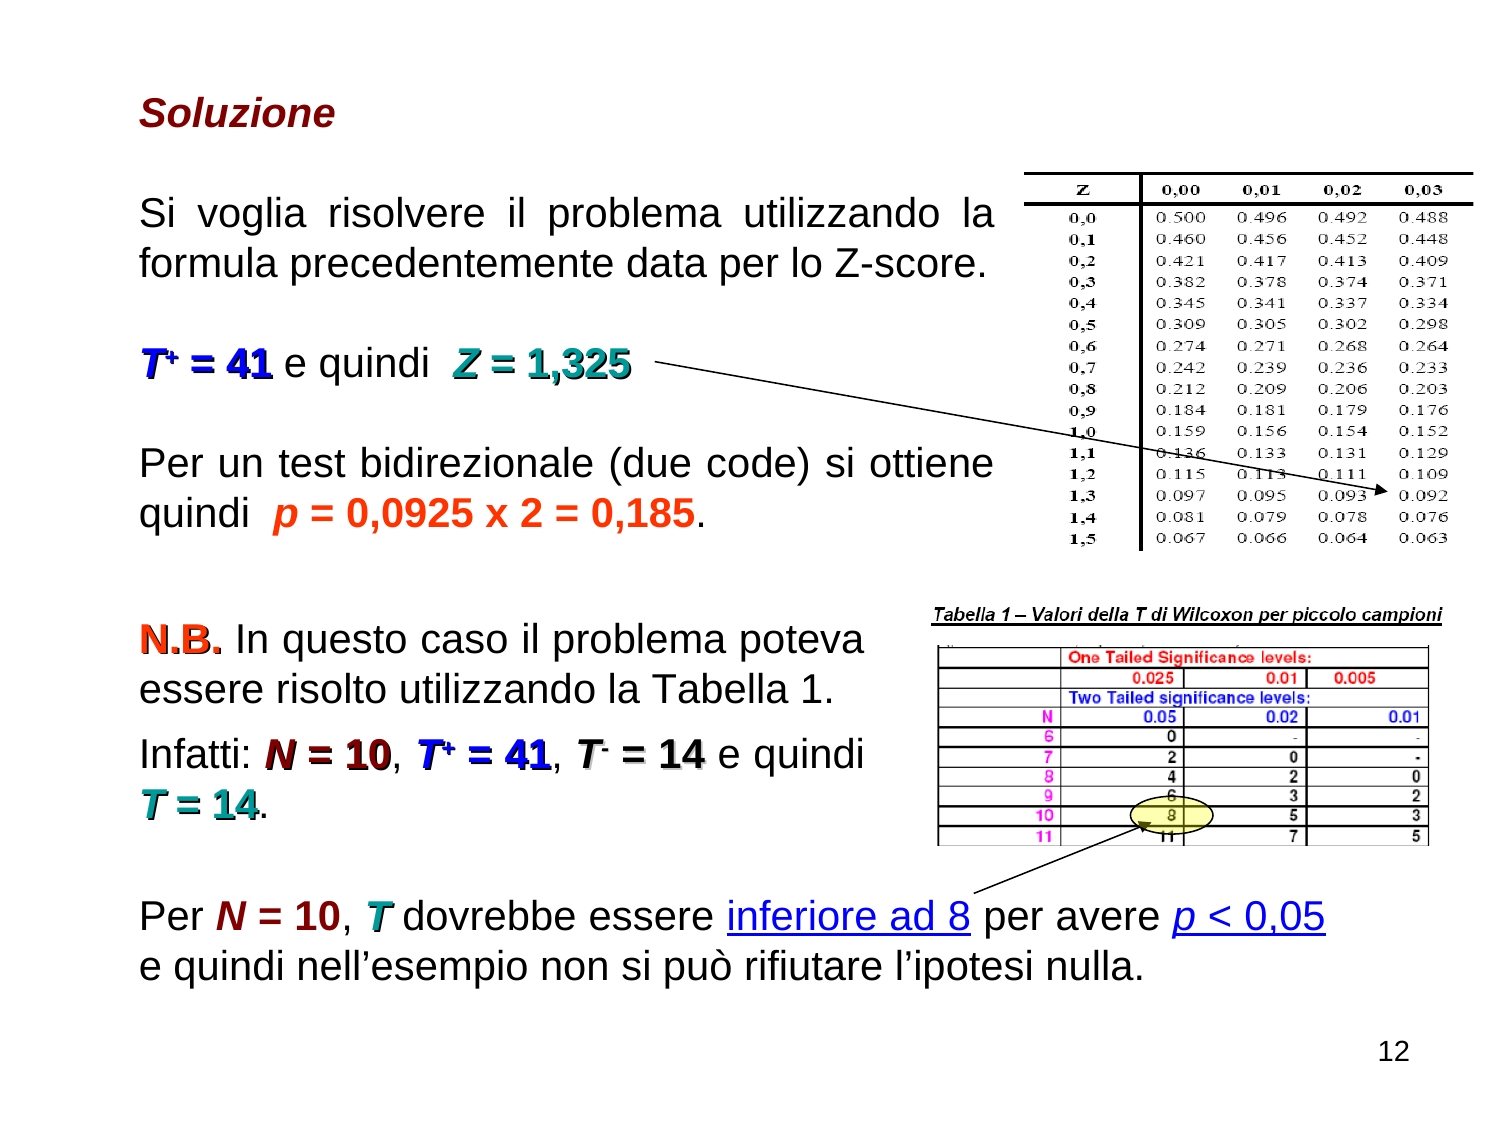

Soluzione
Si voglia risolvere il problema utilizzando la formula precedentemente data per lo Z-score.
T+ = 41 e quindi Z = 1,325
Per un test bidirezionale (due code) si ottiene quindi p = 0,0925 x 2 = 0,185.
N.B. In questo caso il problema poteva essere risolto utilizzando la Tabella 1.
Infatti: N = 10, T+ = 41, T- = 14 e quindi T = 14.
Per N = 10, T dovrebbe essere inferiore ad 8 per avere p < 0,05 e quindi nell’esempio non si può rifiutare l’ipotesi nulla.